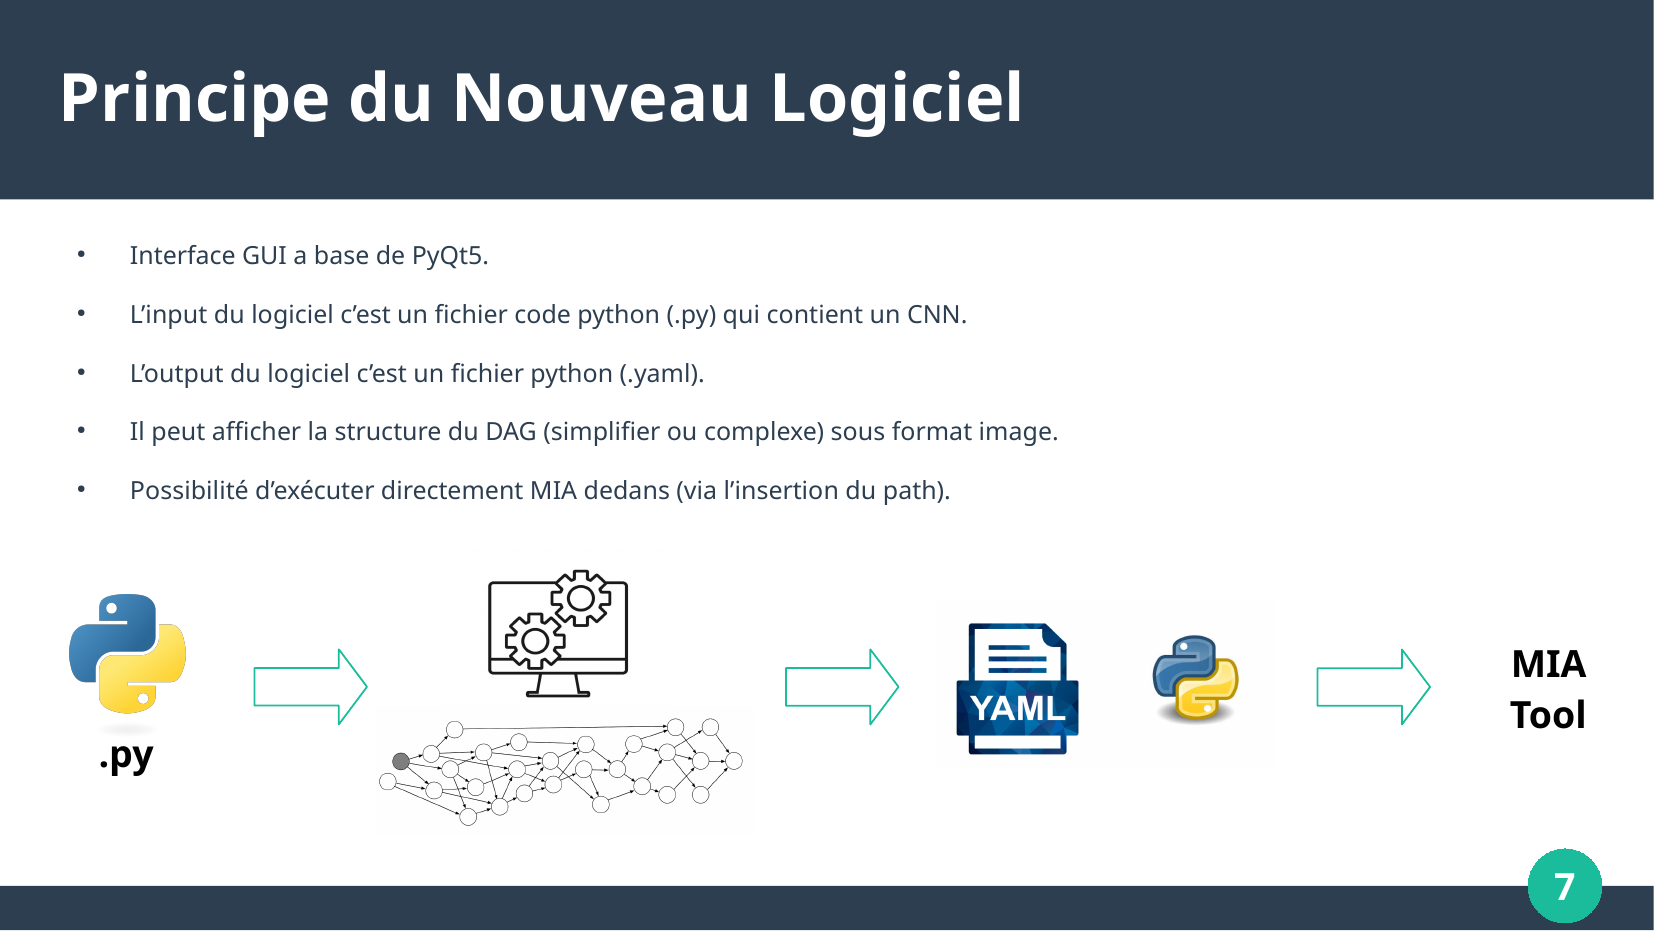

Principe du Nouveau Logiciel
# Interface GUI a base de PyQt5.
L’input du logiciel c’est un fichier code python (.py) qui contient un CNN.
L’output du logiciel c’est un fichier python (.yaml).
Il peut afficher la structure du DAG (simplifier ou complexe) sous format image.
Possibilité d’exécuter directement MIA dedans (via l’insertion du path).
MIA Tool
.py
7